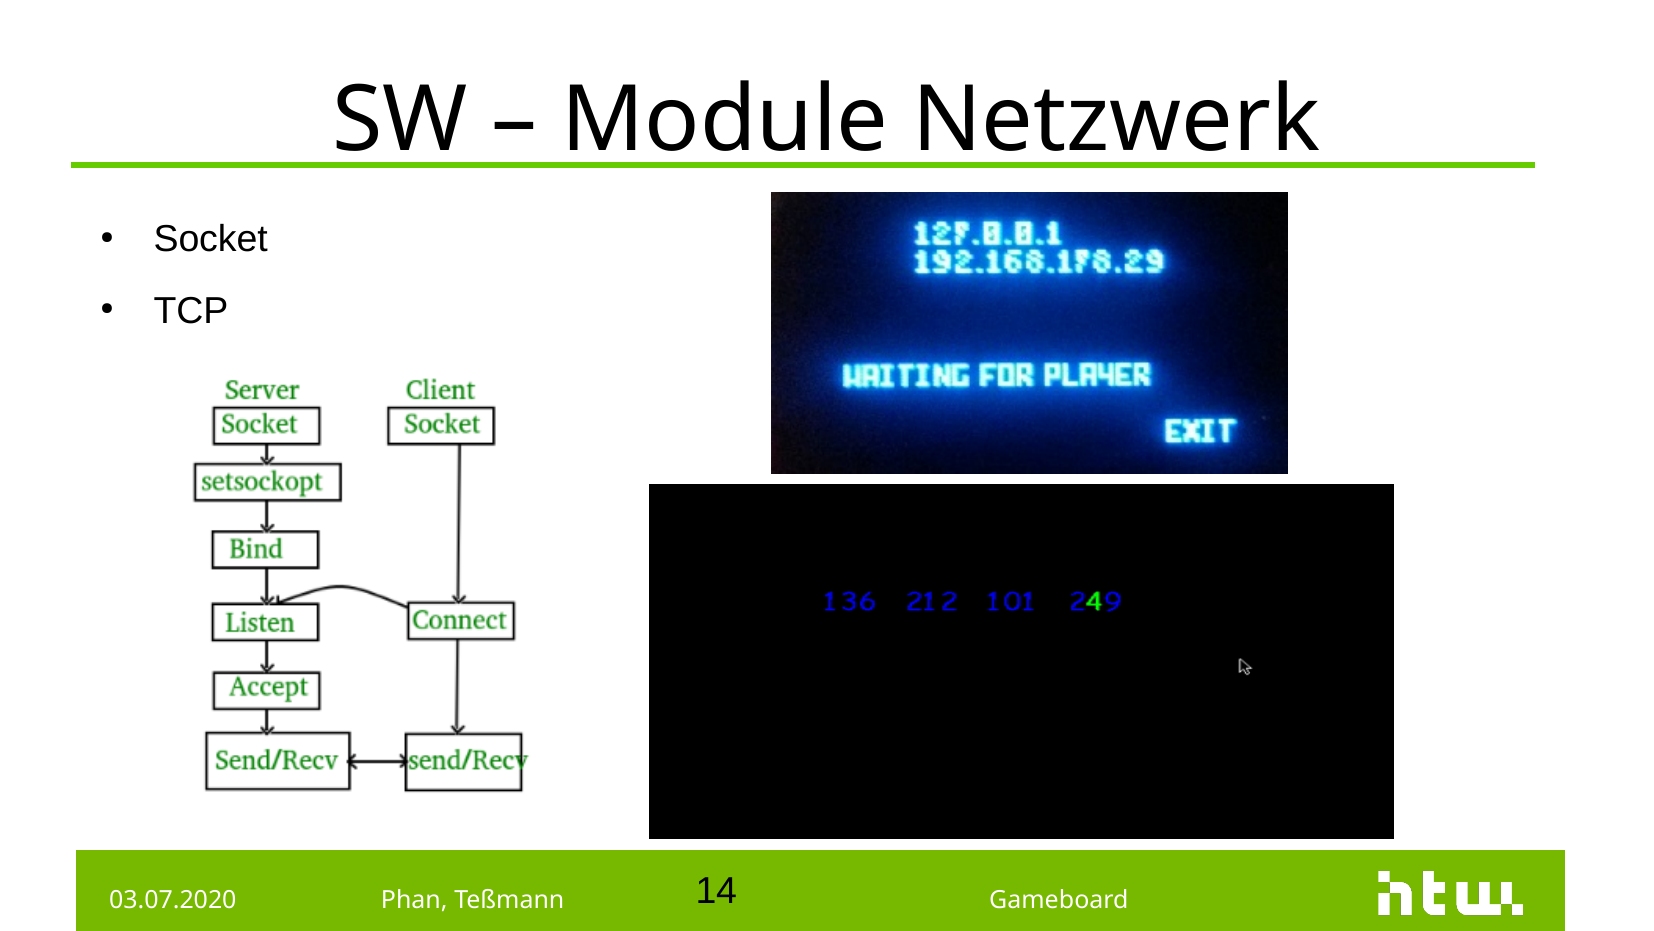

# SW – Module Netzwerk
Socket
TCP